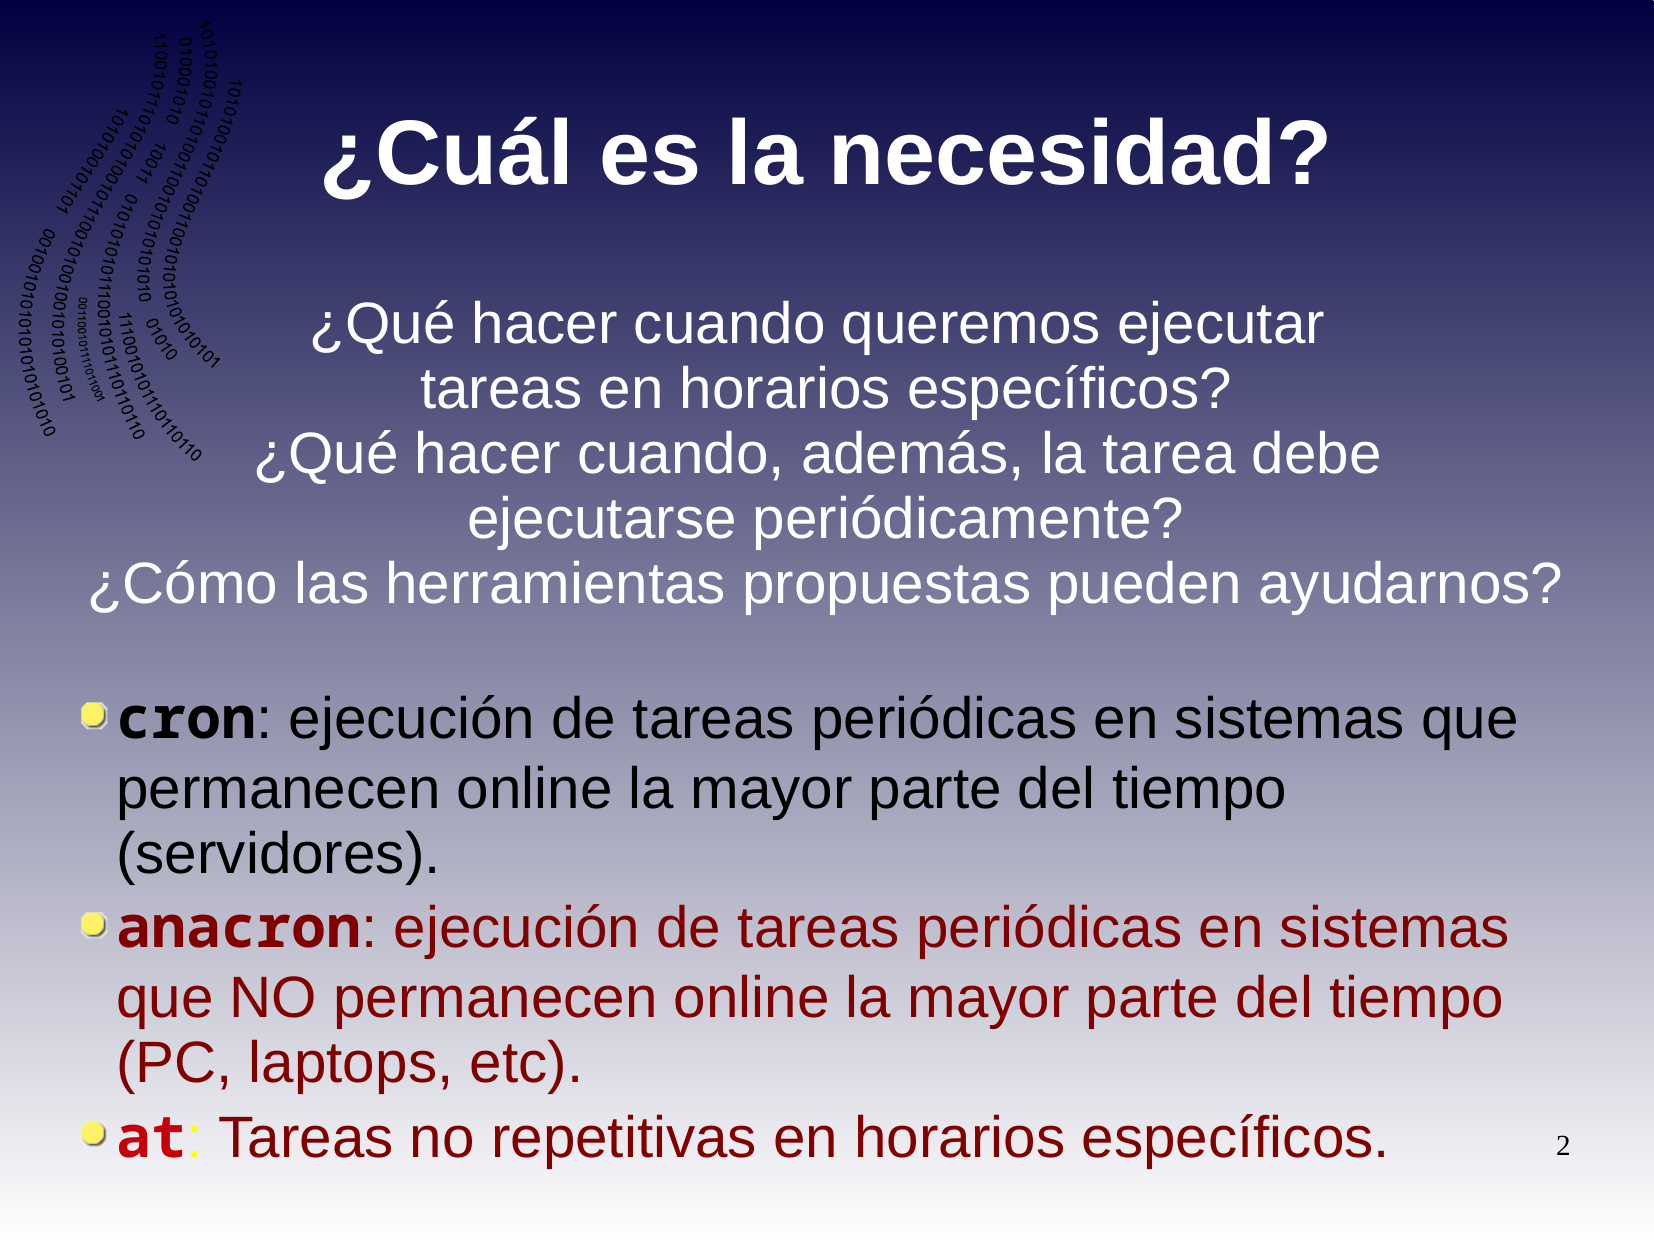

# ¿Cuál es la necesidad?
¿Qué hacer cuando queremos ejecutar
tareas en horarios específicos?
¿Qué hacer cuando, además, la tarea debe
ejecutarse periódicamente?
¿Cómo las herramientas propuestas pueden ayudarnos?
cron: ejecución de tareas periódicas en sistemas que
permanecen online la mayor parte del tiempo (servidores).
anacron: ejecución de tareas periódicas en sistemas que NO permanecen online la mayor parte del tiempo
(PC, laptops, etc).
at: Tareas no repetitivas en horarios específicos.
2